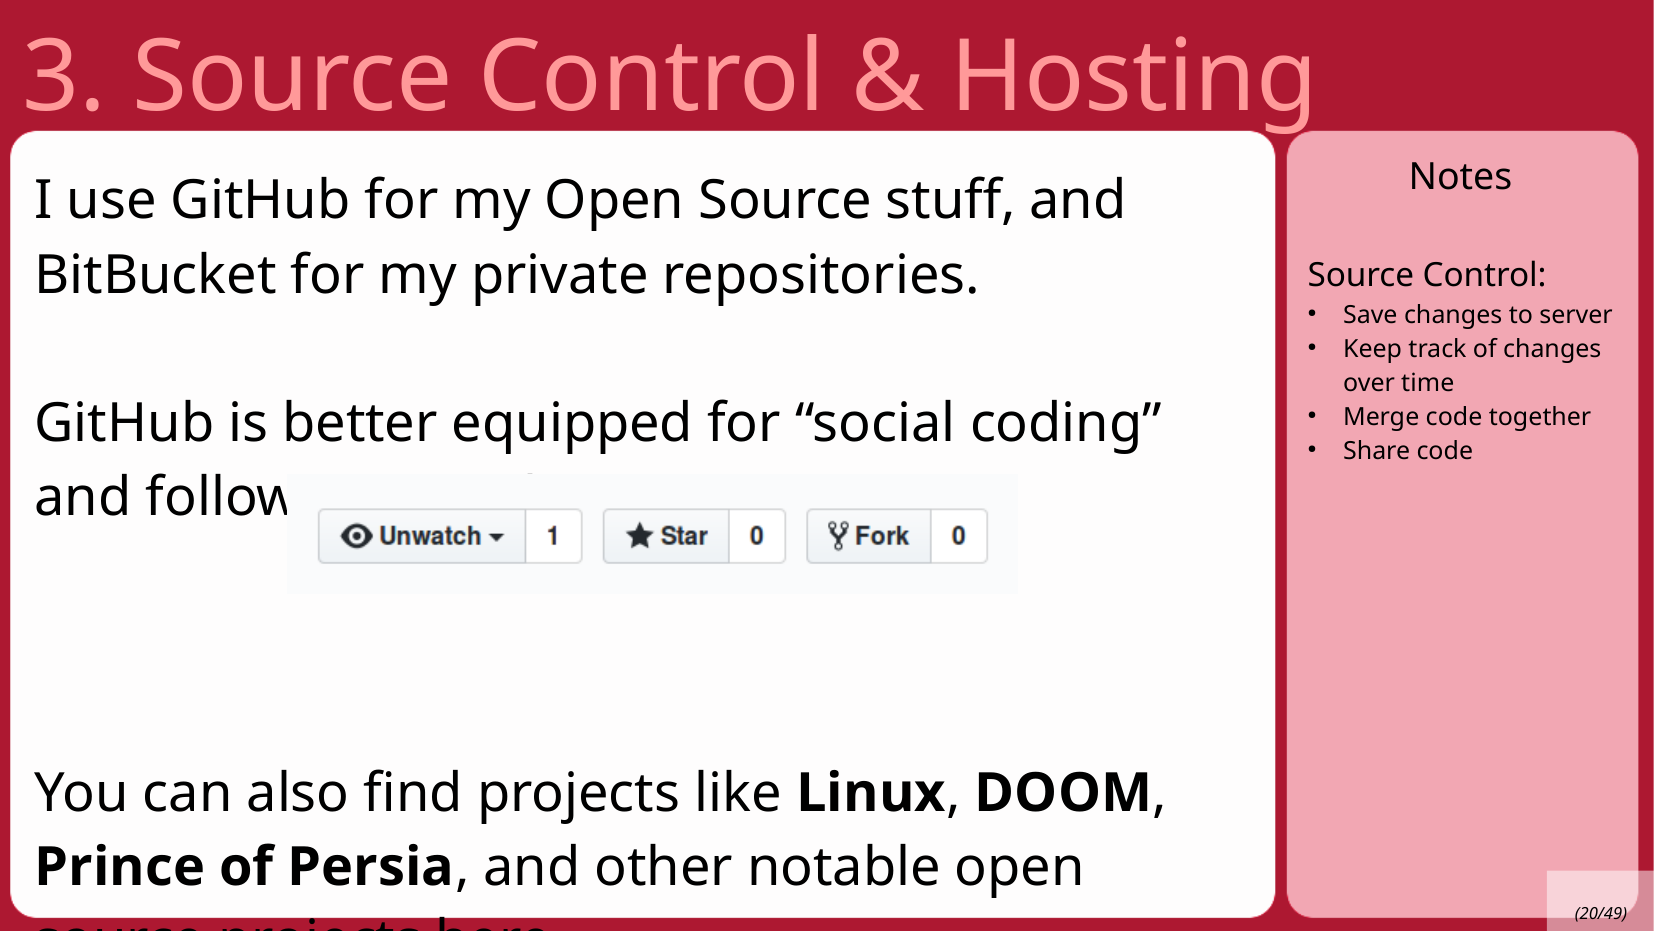

# 3. Source Control & Hosting
Notes
Source Control:
Save changes to server
Keep track of changes over time
Merge code together
Share code
I use GitHub for my Open Source stuff, and BitBucket for my private repositories.
GitHub is better equipped for “social coding” and following peoples’ projects.
You can also find projects like Linux, DOOM, Prince of Persia, and other notable open source projects here.